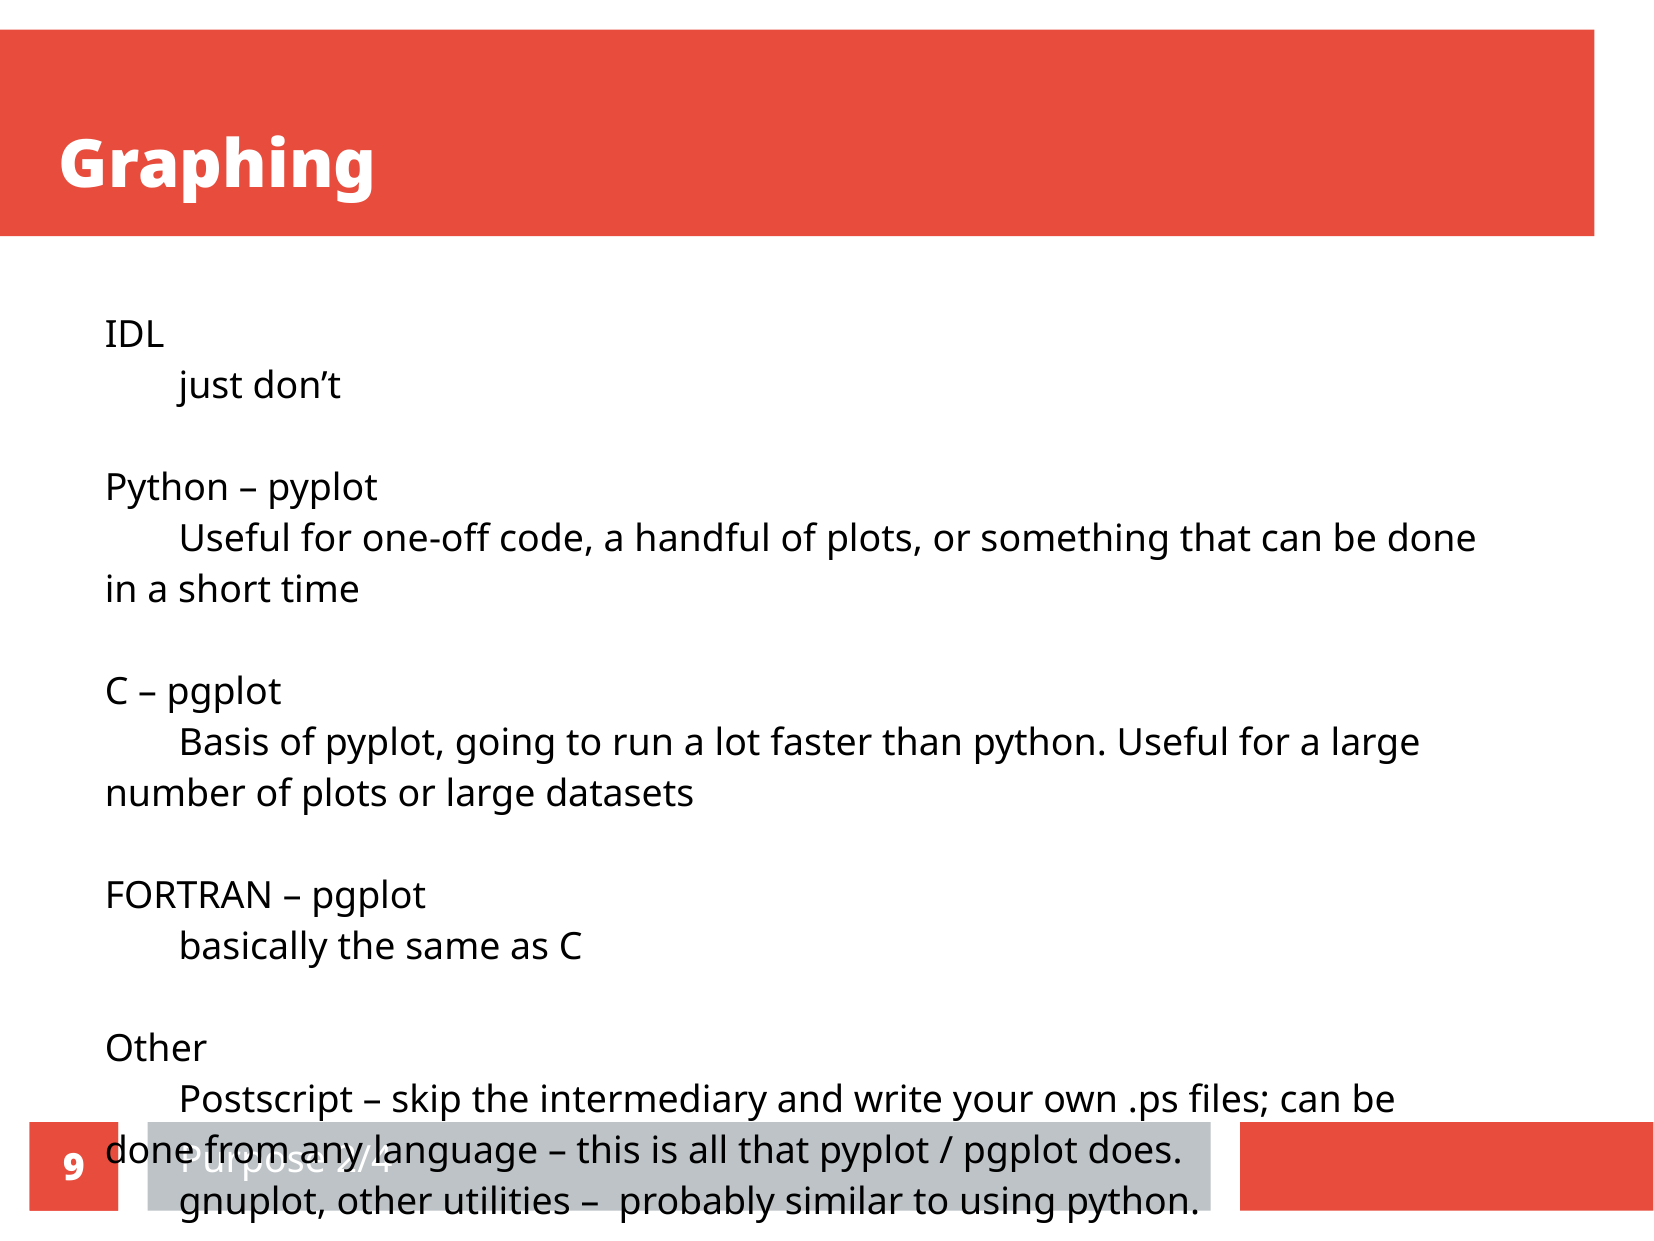

# Graphing
IDL
	just don’t
Python – pyplot
	Useful for one-off code, a handful of plots, or something that can be done in a short time
C – pgplot
	Basis of pyplot, going to run a lot faster than python. Useful for a large number of plots or large datasets
FORTRAN – pgplot
	basically the same as C
Other
	Postscript – skip the intermediary and write your own .ps files; can be done from any language – this is all that pyplot / pgplot does.
	gnuplot, other utilities – probably similar to using python.
9
Purpose 2/4